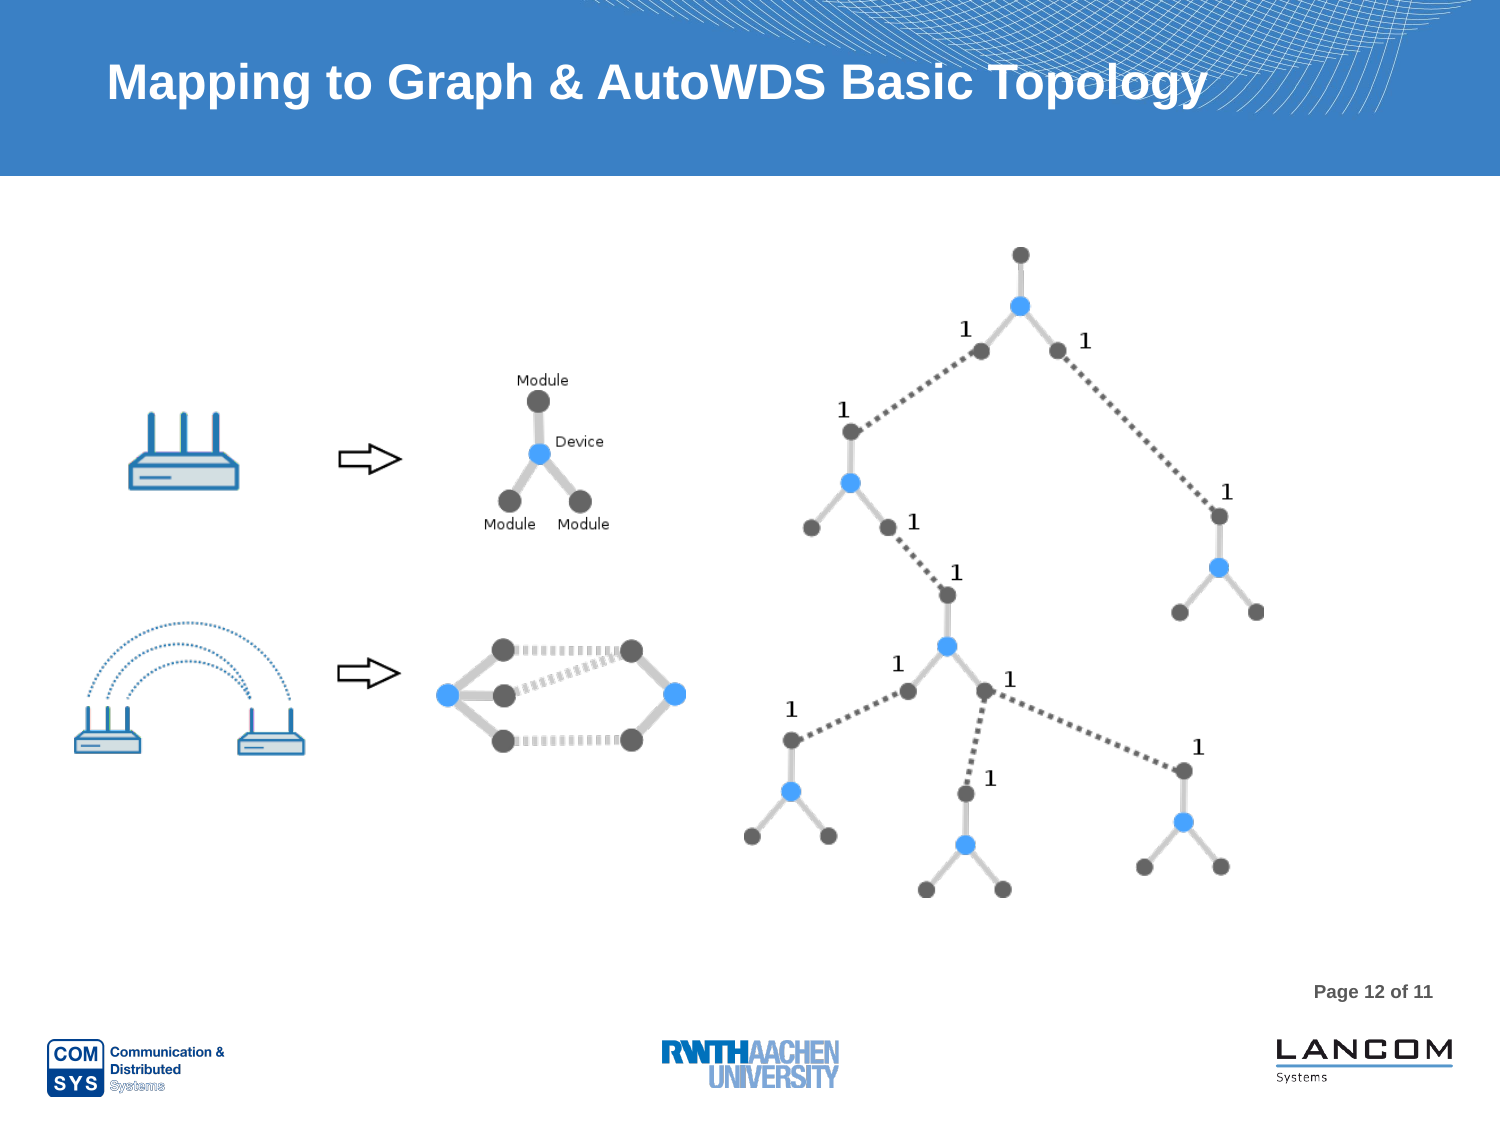

# Mapping to Graph & AutoWDS Basic Topology